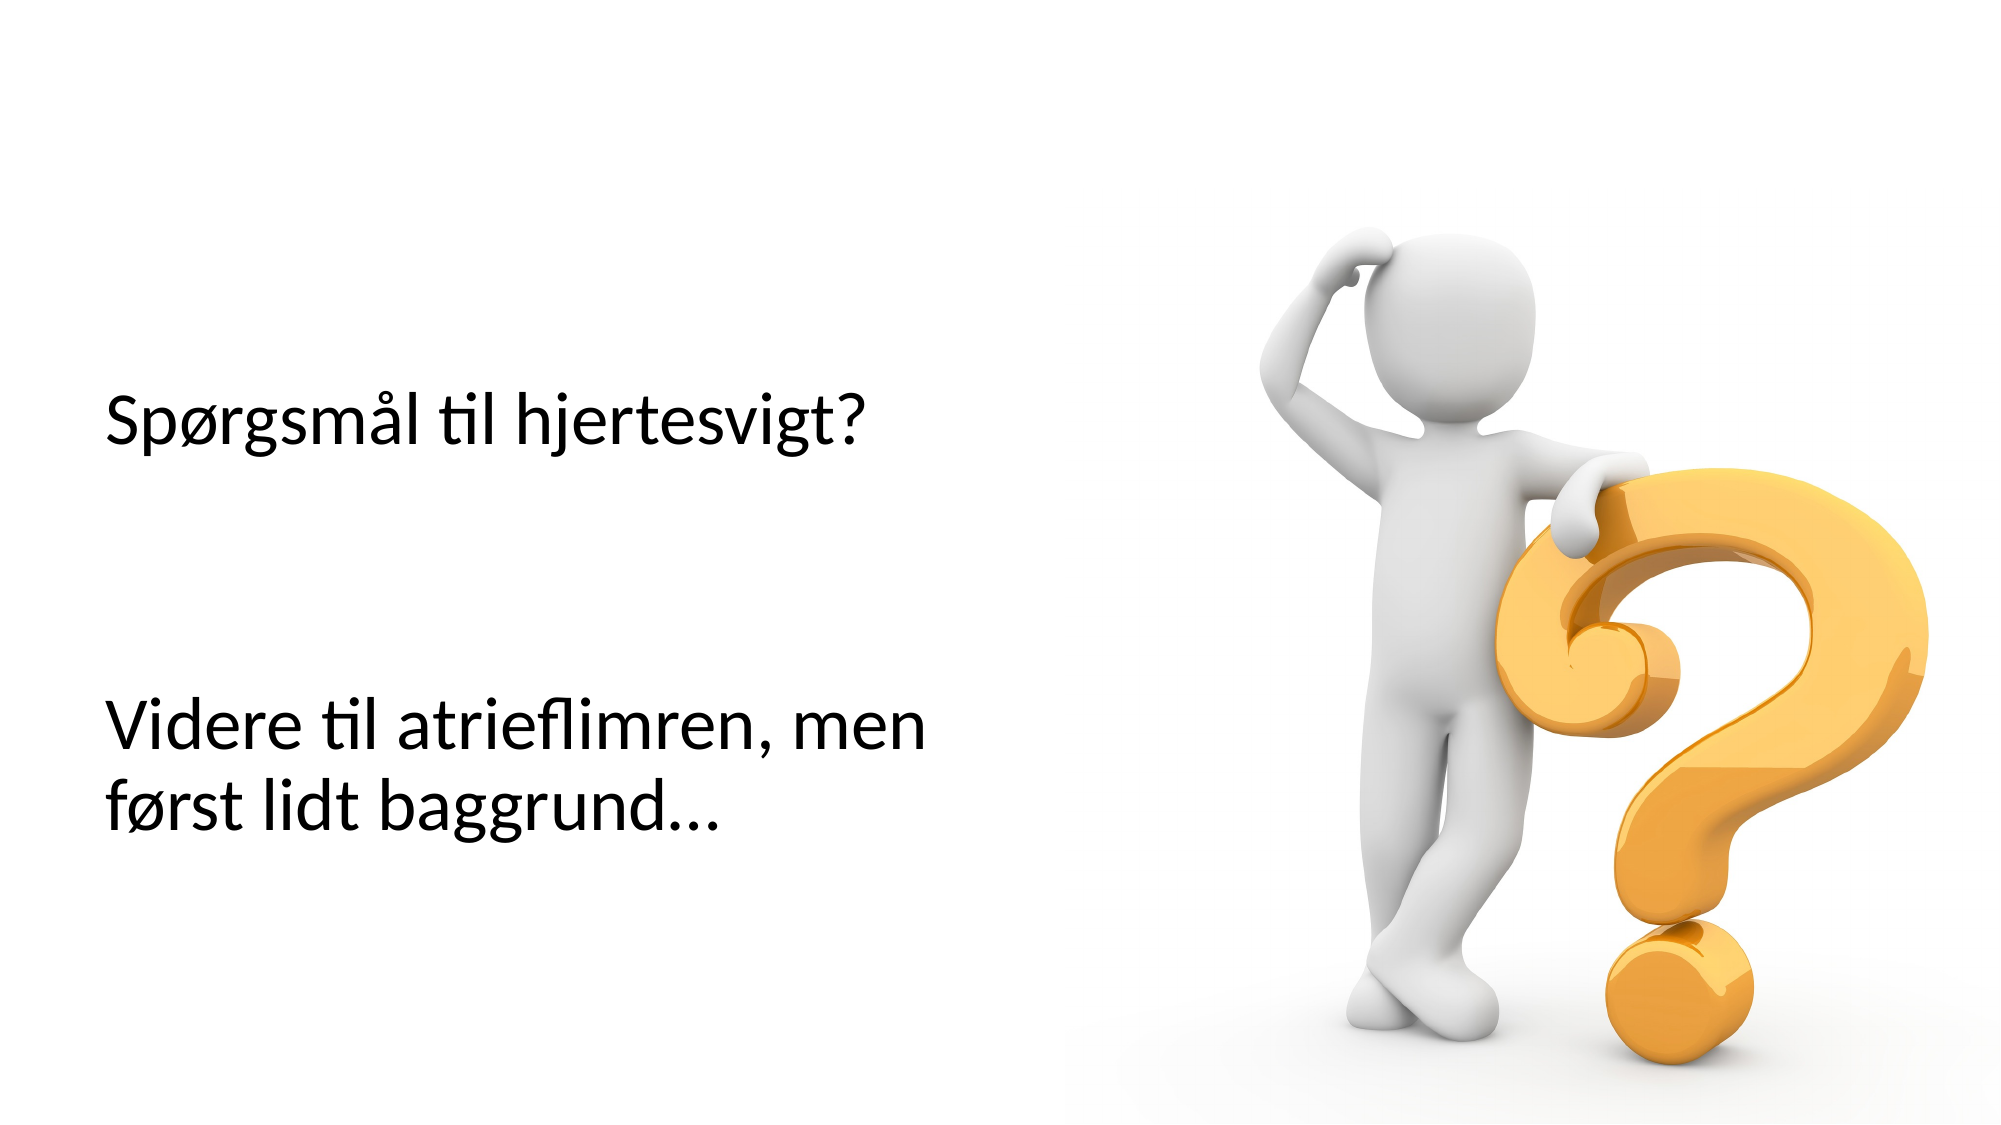

# Spørgsmål til hjertesvigt?
Videre til atrieflimren, men først lidt baggrund…